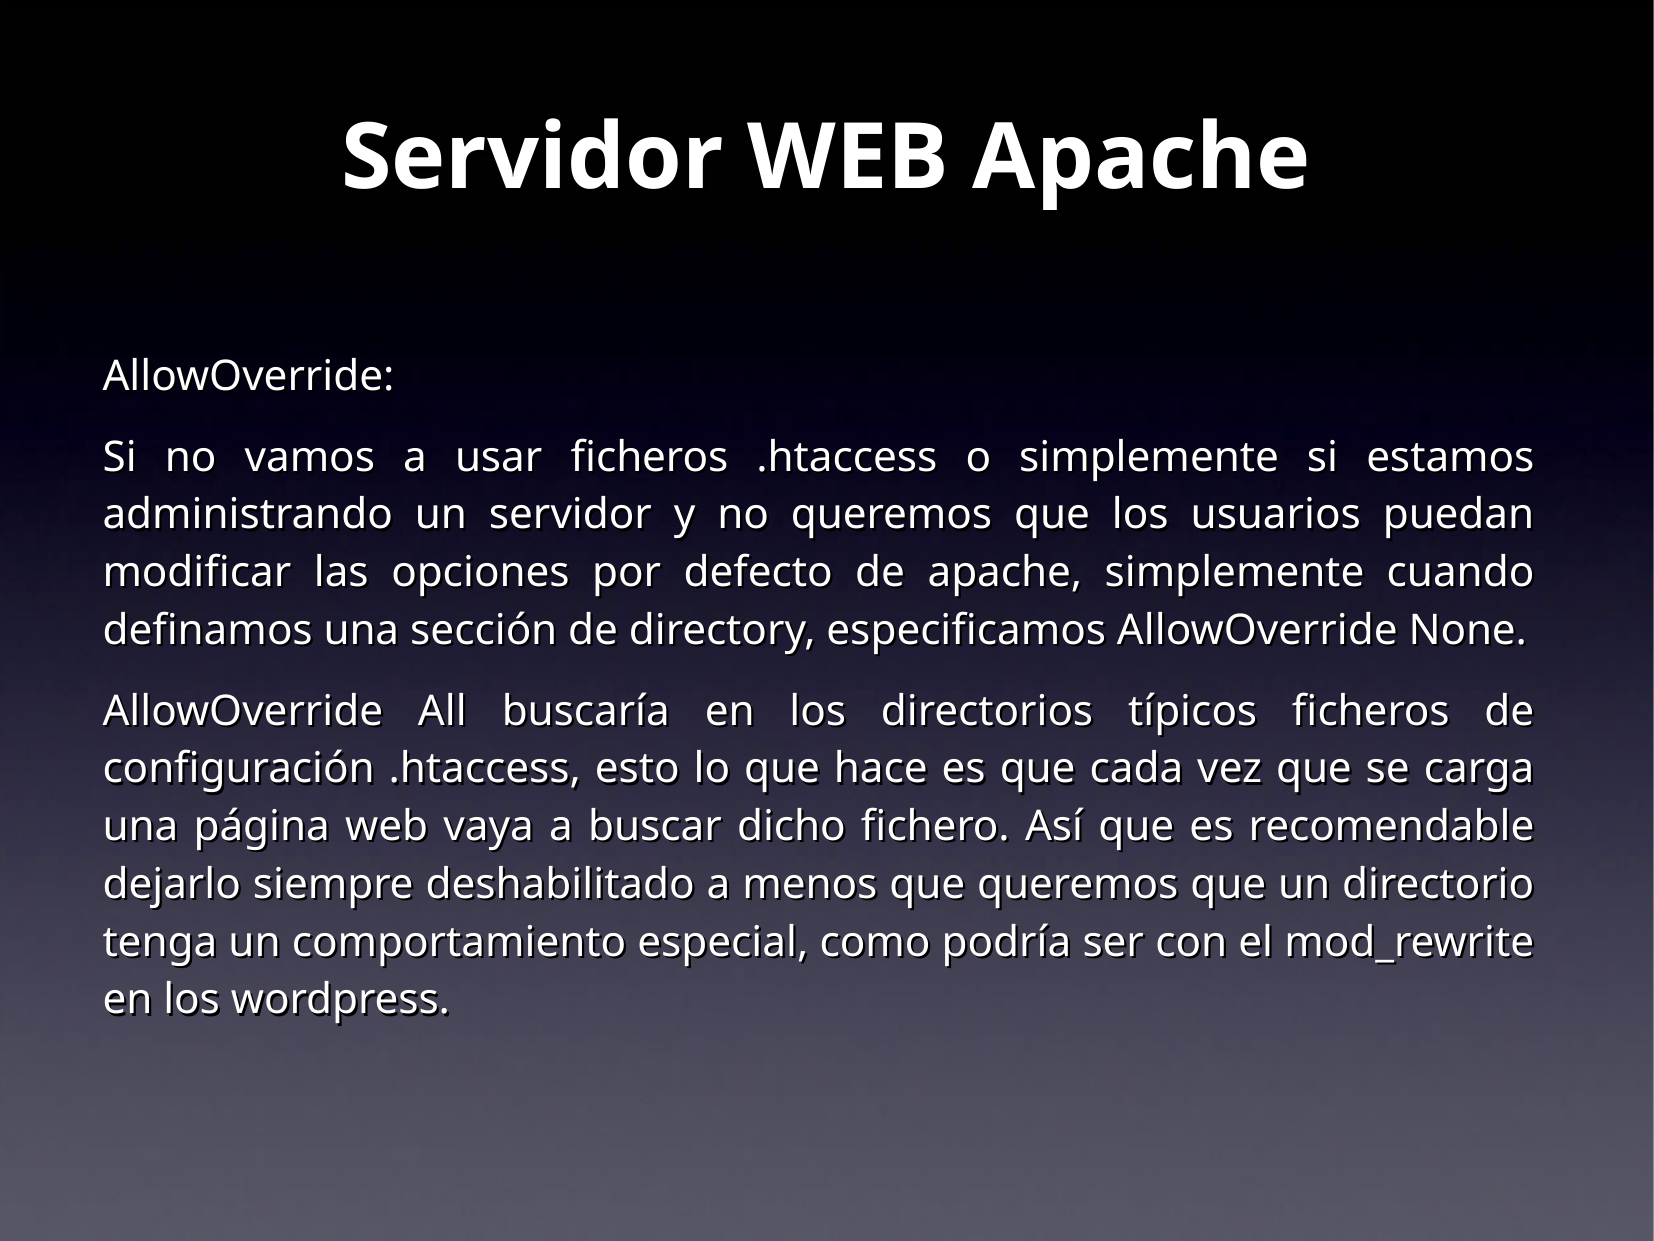

# Servidor WEB Apache
AllowOverride:
Si no vamos a usar ficheros .htaccess o simplemente si estamos administrando un servidor y no queremos que los usuarios puedan modificar las opciones por defecto de apache, simplemente cuando definamos una sección de directory, especificamos AllowOverride None.
AllowOverride All buscaría en los directorios típicos ficheros de configuración .htaccess, esto lo que hace es que cada vez que se carga una página web vaya a buscar dicho fichero. Así que es recomendable dejarlo siempre deshabilitado a menos que queremos que un directorio tenga un comportamiento especial, como podría ser con el mod_rewrite en los wordpress.